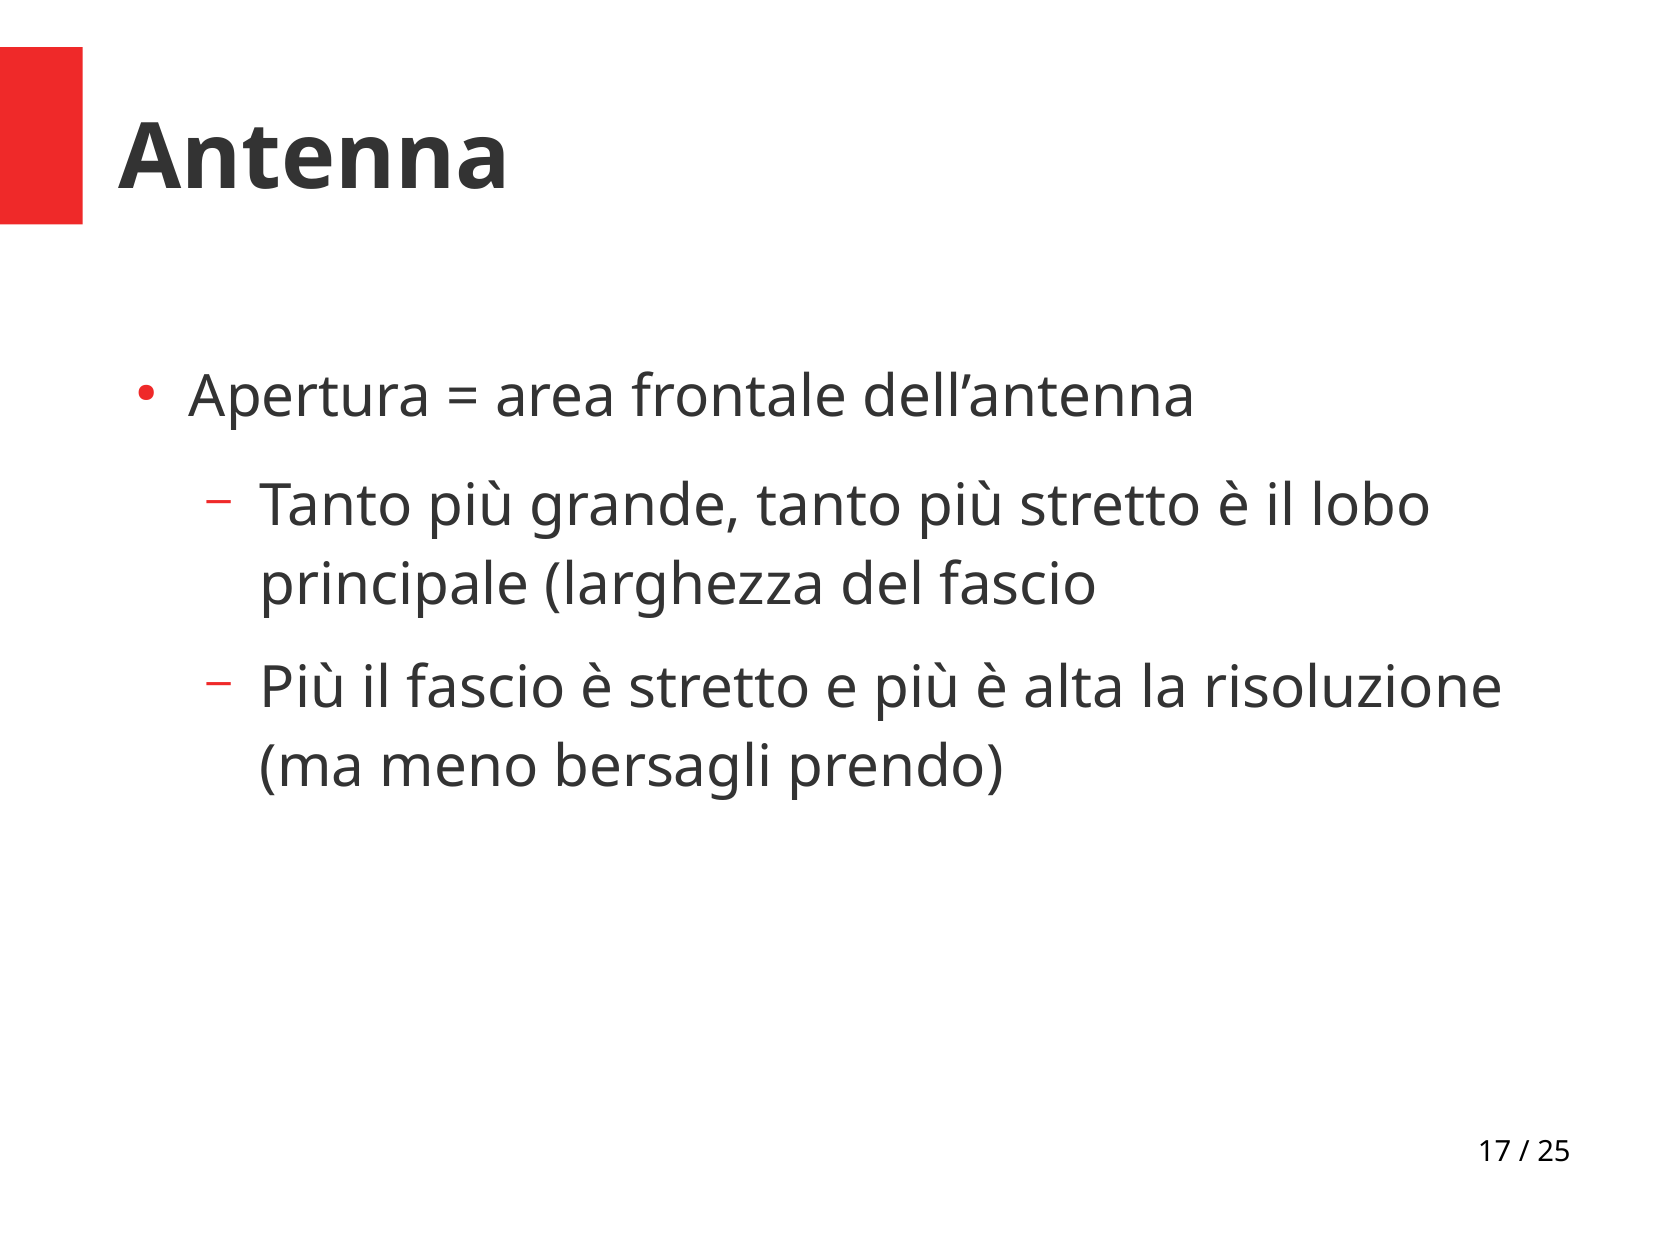

# Antenna
Apertura = area frontale dell’antenna
Tanto più grande, tanto più stretto è il lobo principale (larghezza del fascio
Più il fascio è stretto e più è alta la risoluzione (ma meno bersagli prendo)
17